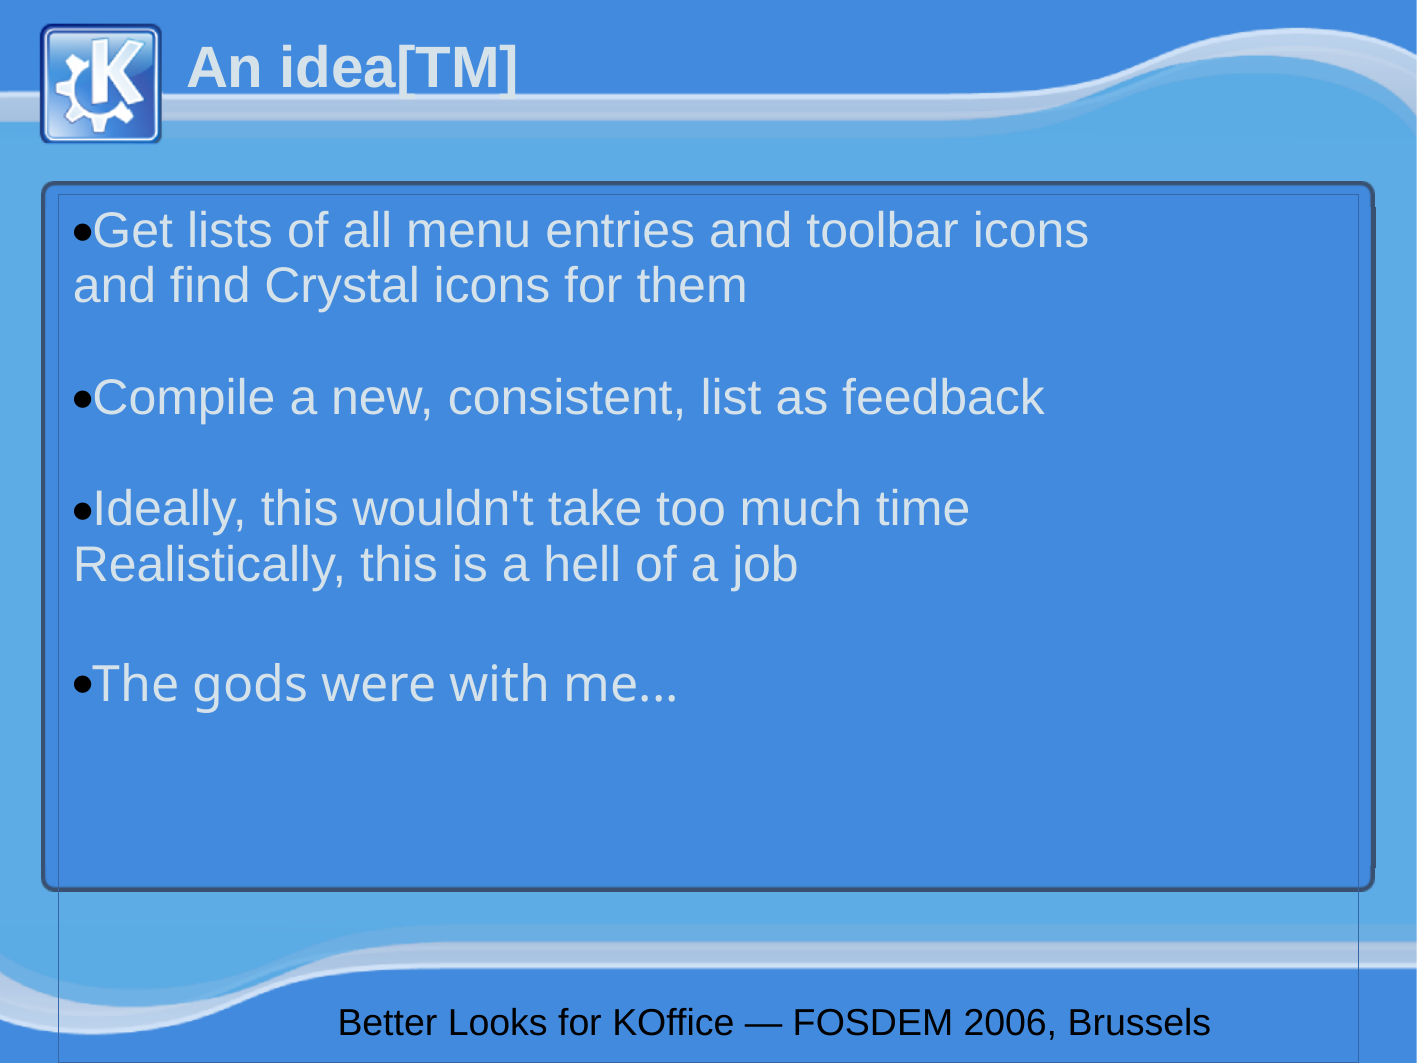

An idea[TM]
Get lists of all menu entries and toolbar icons
and find Crystal icons for them
Compile a new, consistent, list as feedback
Ideally, this wouldn't take too much time
Realistically, this is a hell of a job
The gods were with me...